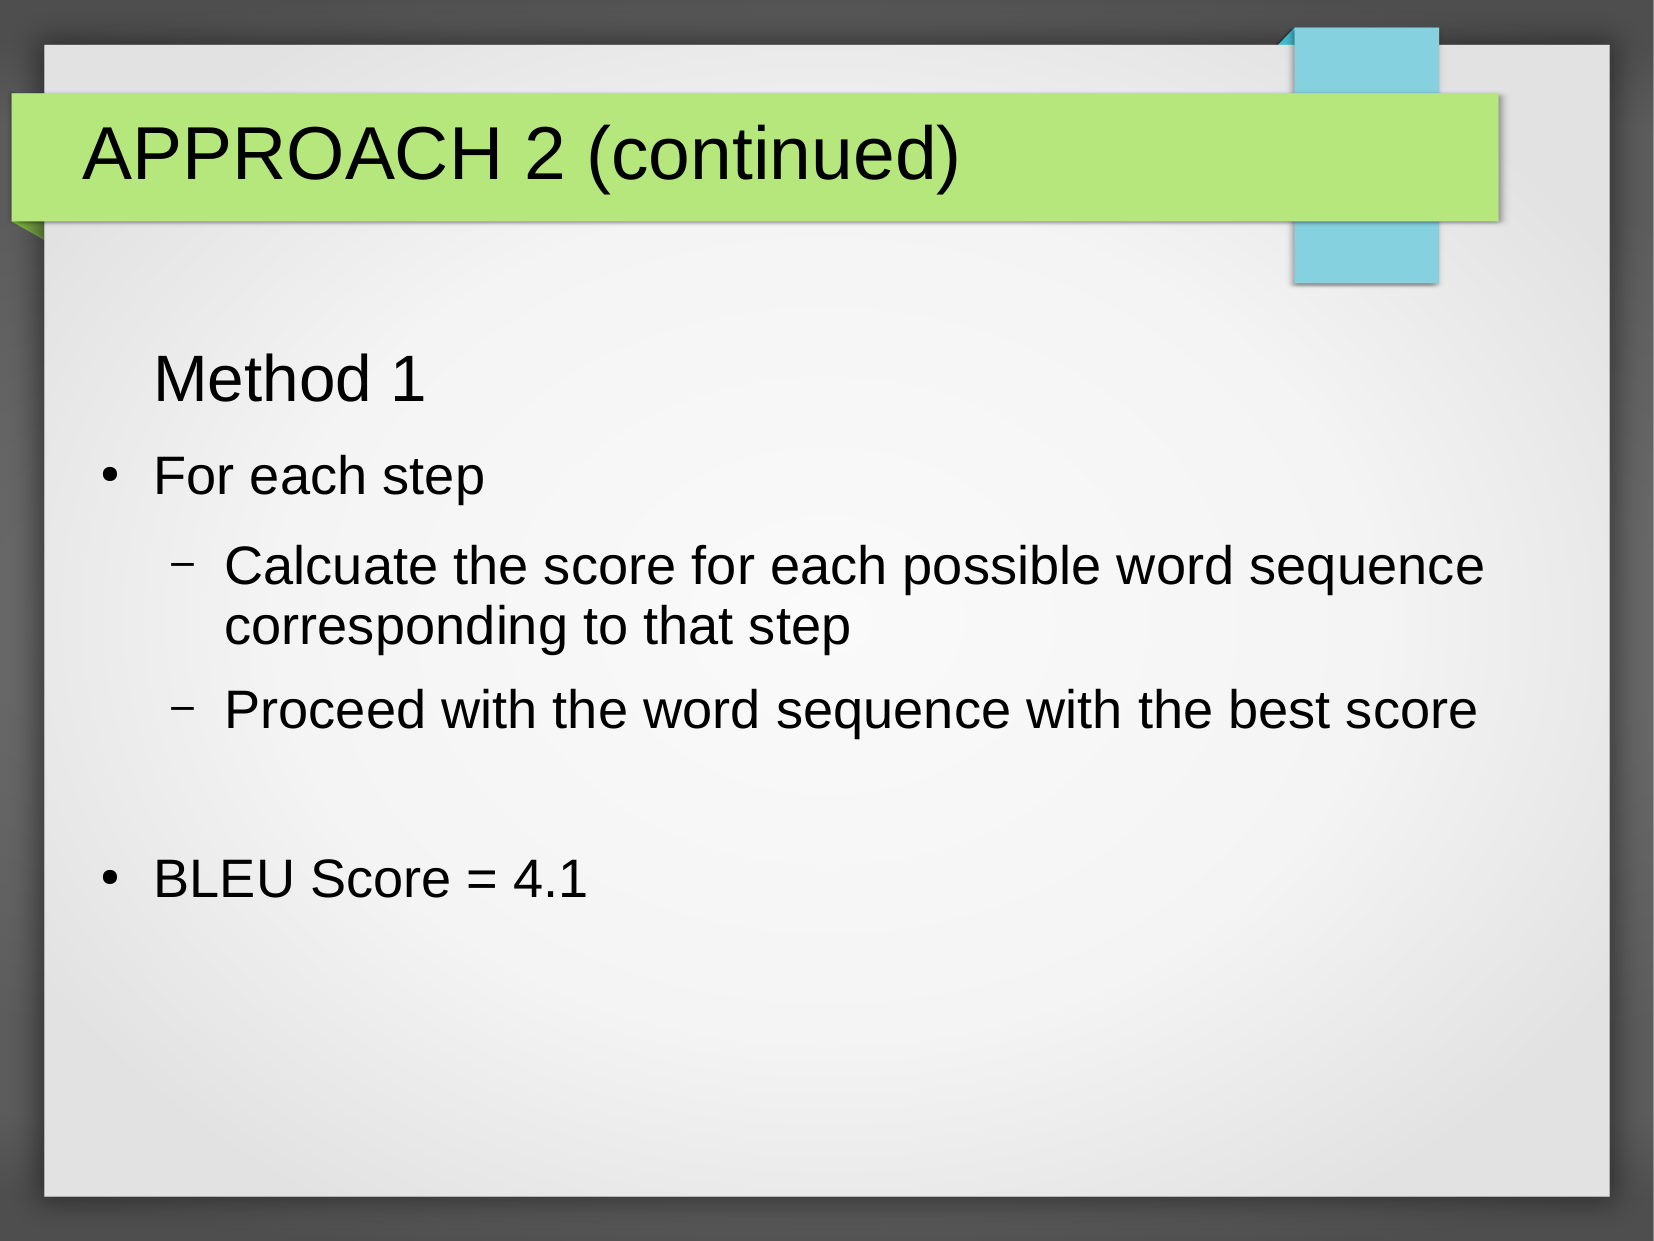

# APPROACH 2 (continued)
Method 1
For each step
Calcuate the score for each possible word sequence corresponding to that step
Proceed with the word sequence with the best score
BLEU Score = 4.1